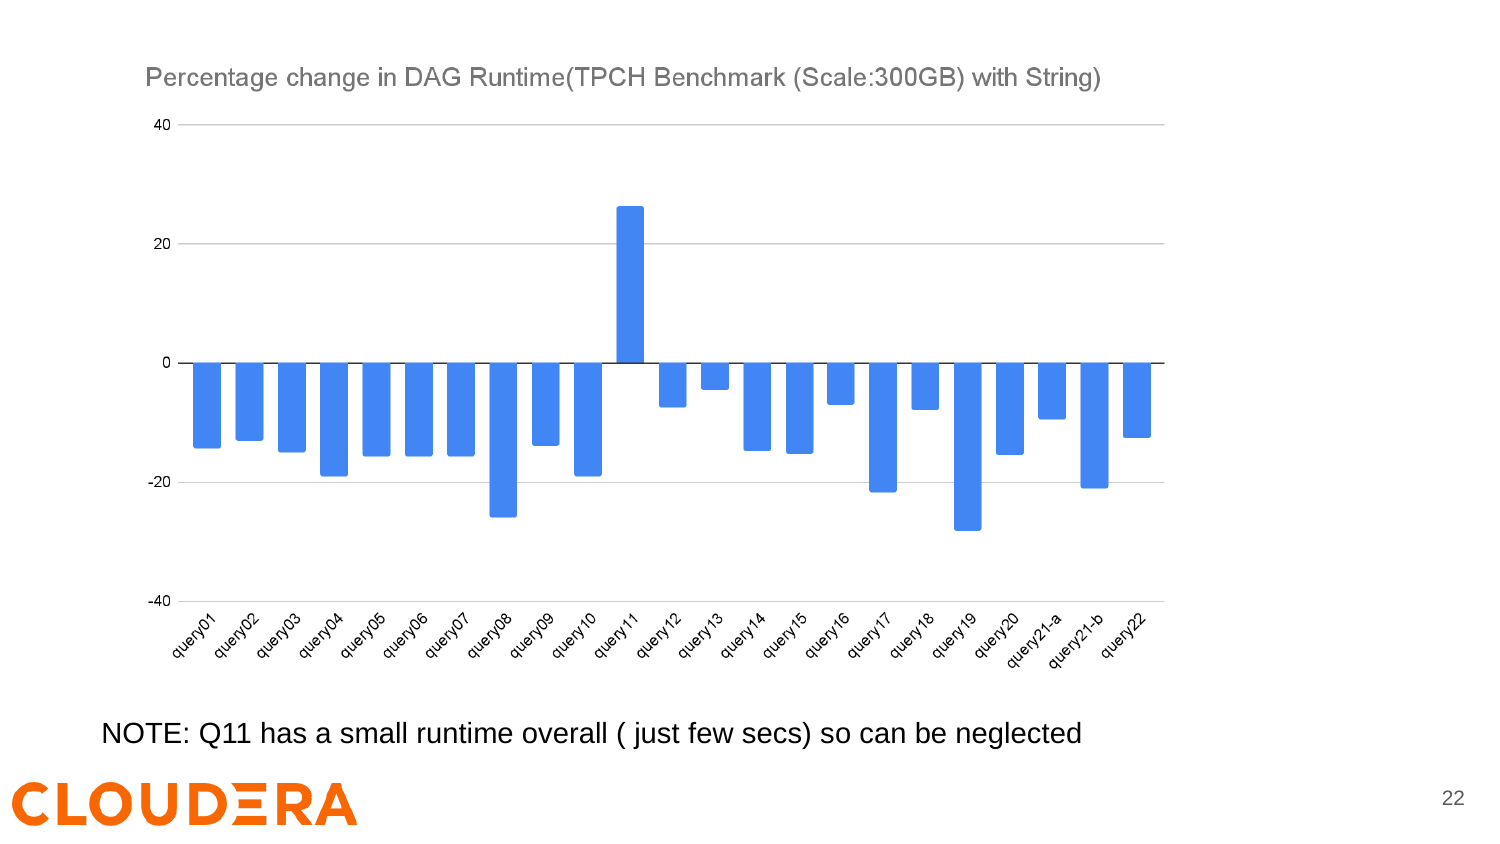

NOTE: Q11 has a small runtime overall ( just few secs) so can be neglected